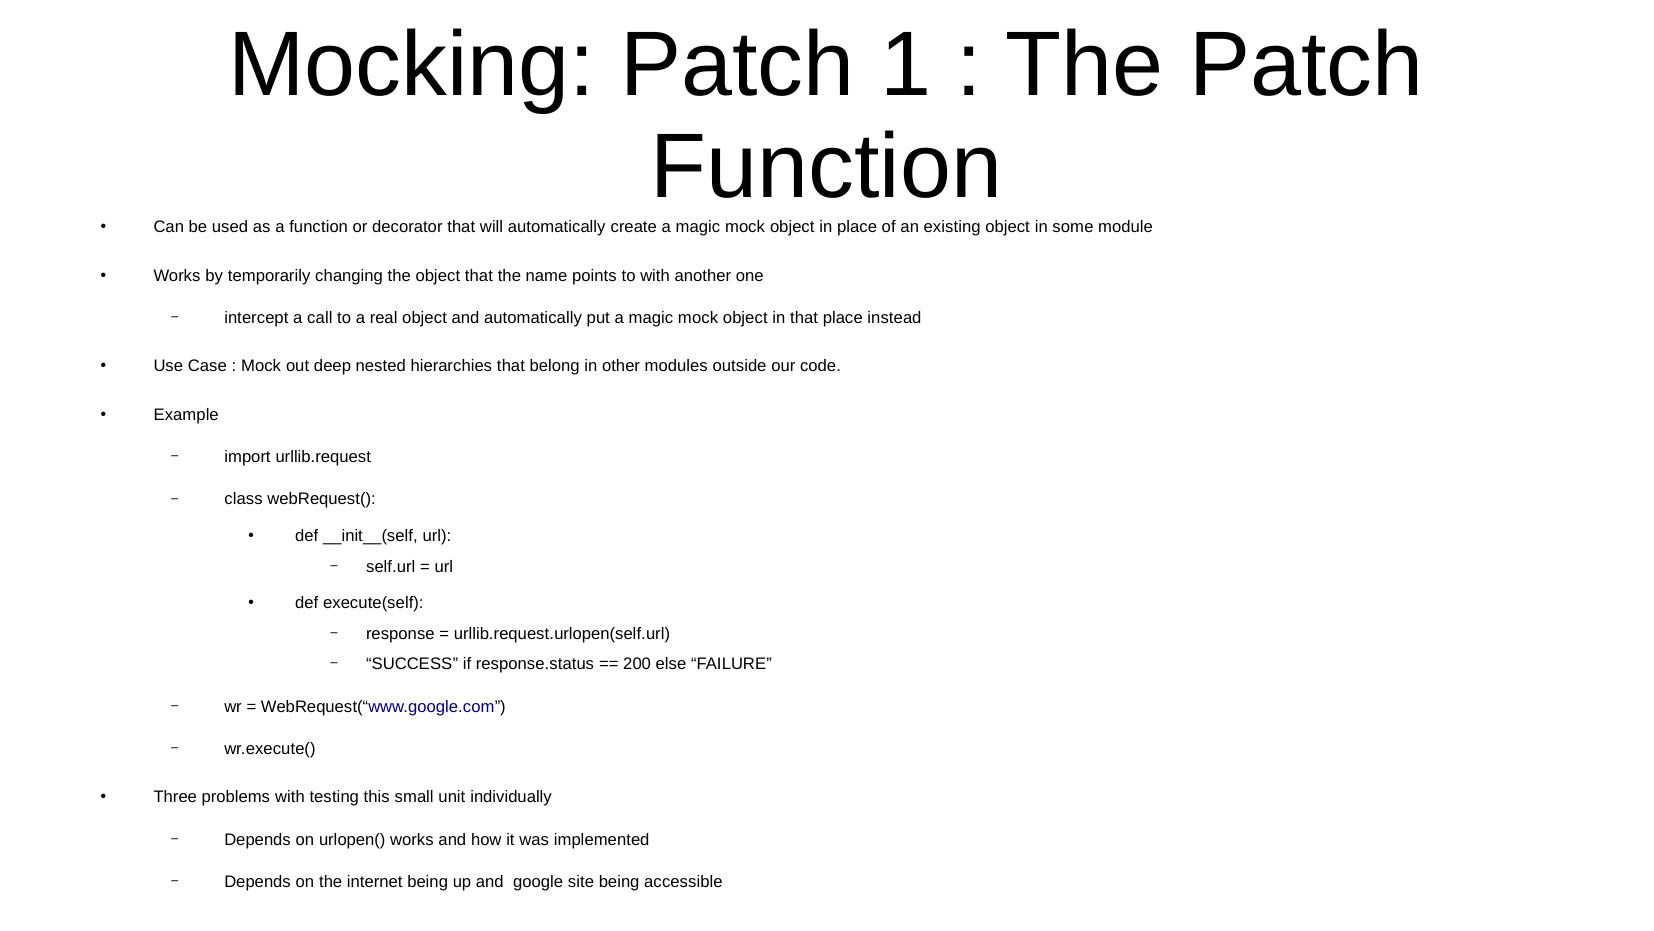

# Mocking: Patch 1 : The Patch Function
Can be used as a function or decorator that will automatically create a magic mock object in place of an existing object in some module
Works by temporarily changing the object that the name points to with another one
intercept a call to a real object and automatically put a magic mock object in that place instead
Use Case : Mock out deep nested hierarchies that belong in other modules outside our code.
Example
import urllib.request
class webRequest():
def __init__(self, url):
self.url = url
def execute(self):
response = urllib.request.urlopen(self.url)
“SUCCESS” if response.status == 200 else “FAILURE”
wr = WebRequest(“www.google.com”)
wr.execute()
Three problems with testing this small unit individually
Depends on urlopen() works and how it was implemented
Depends on the internet being up and google site being accessible